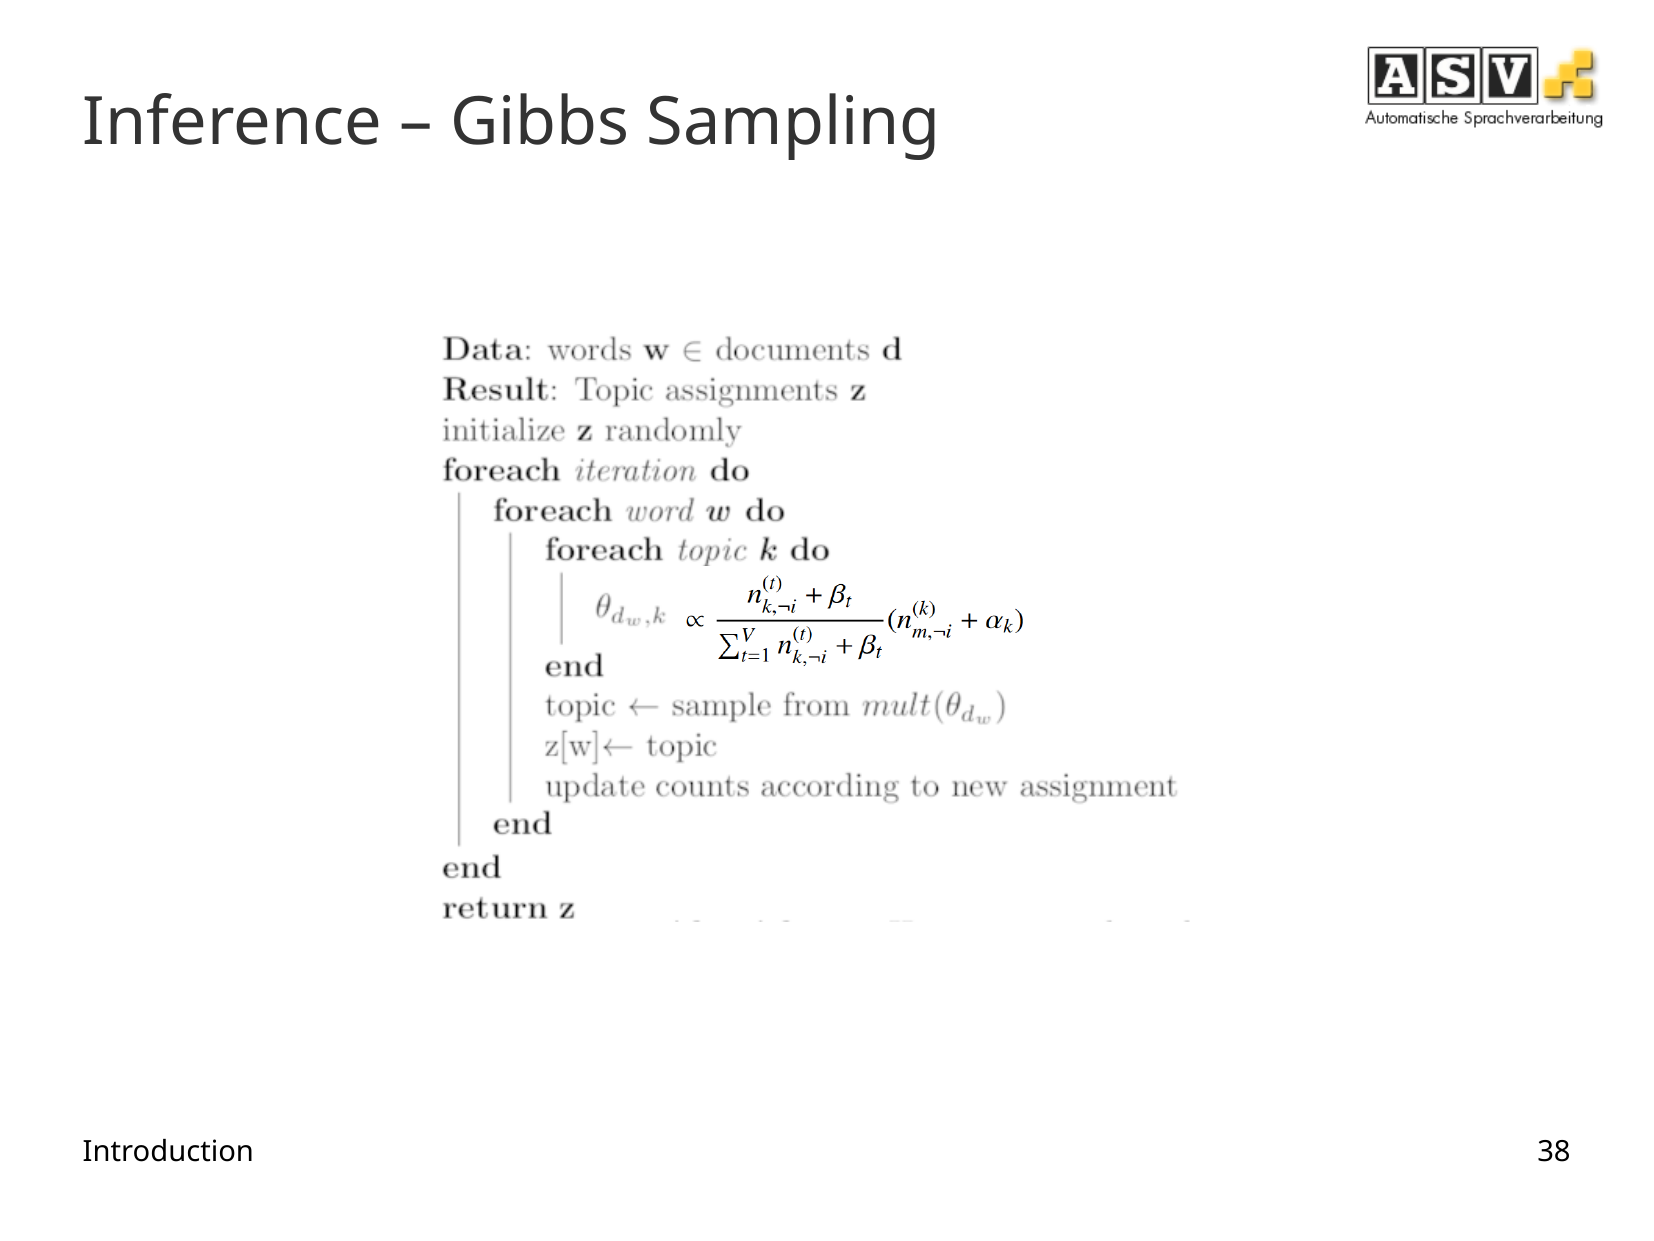

# Inference – Gibbs Sampling
Introduction
38